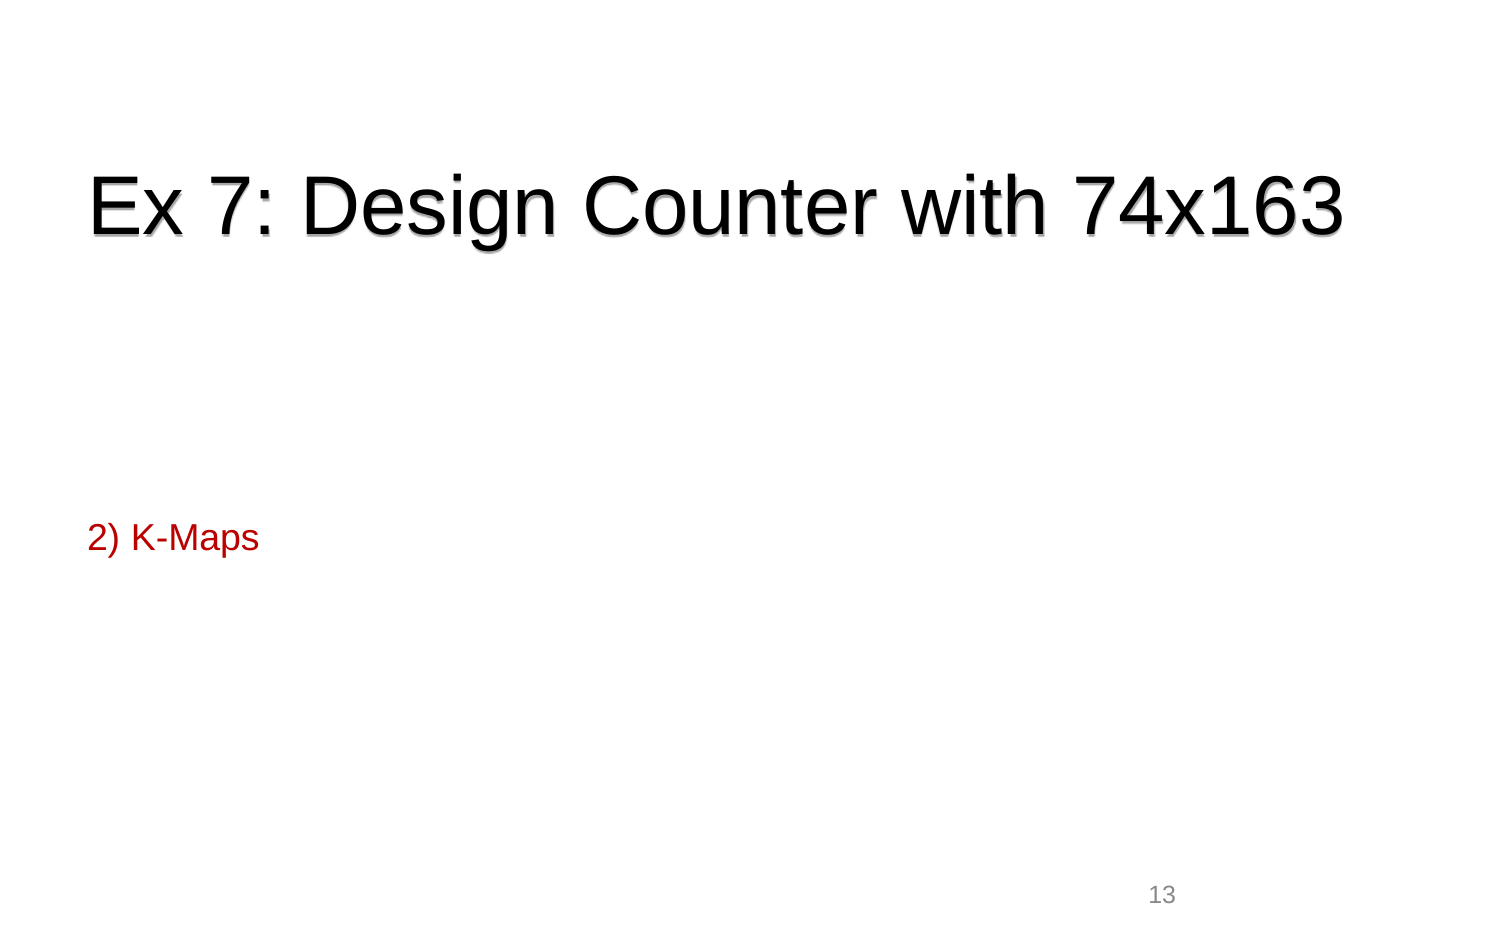

# Ex 7: Design Counter with 74x163
2) K-Maps